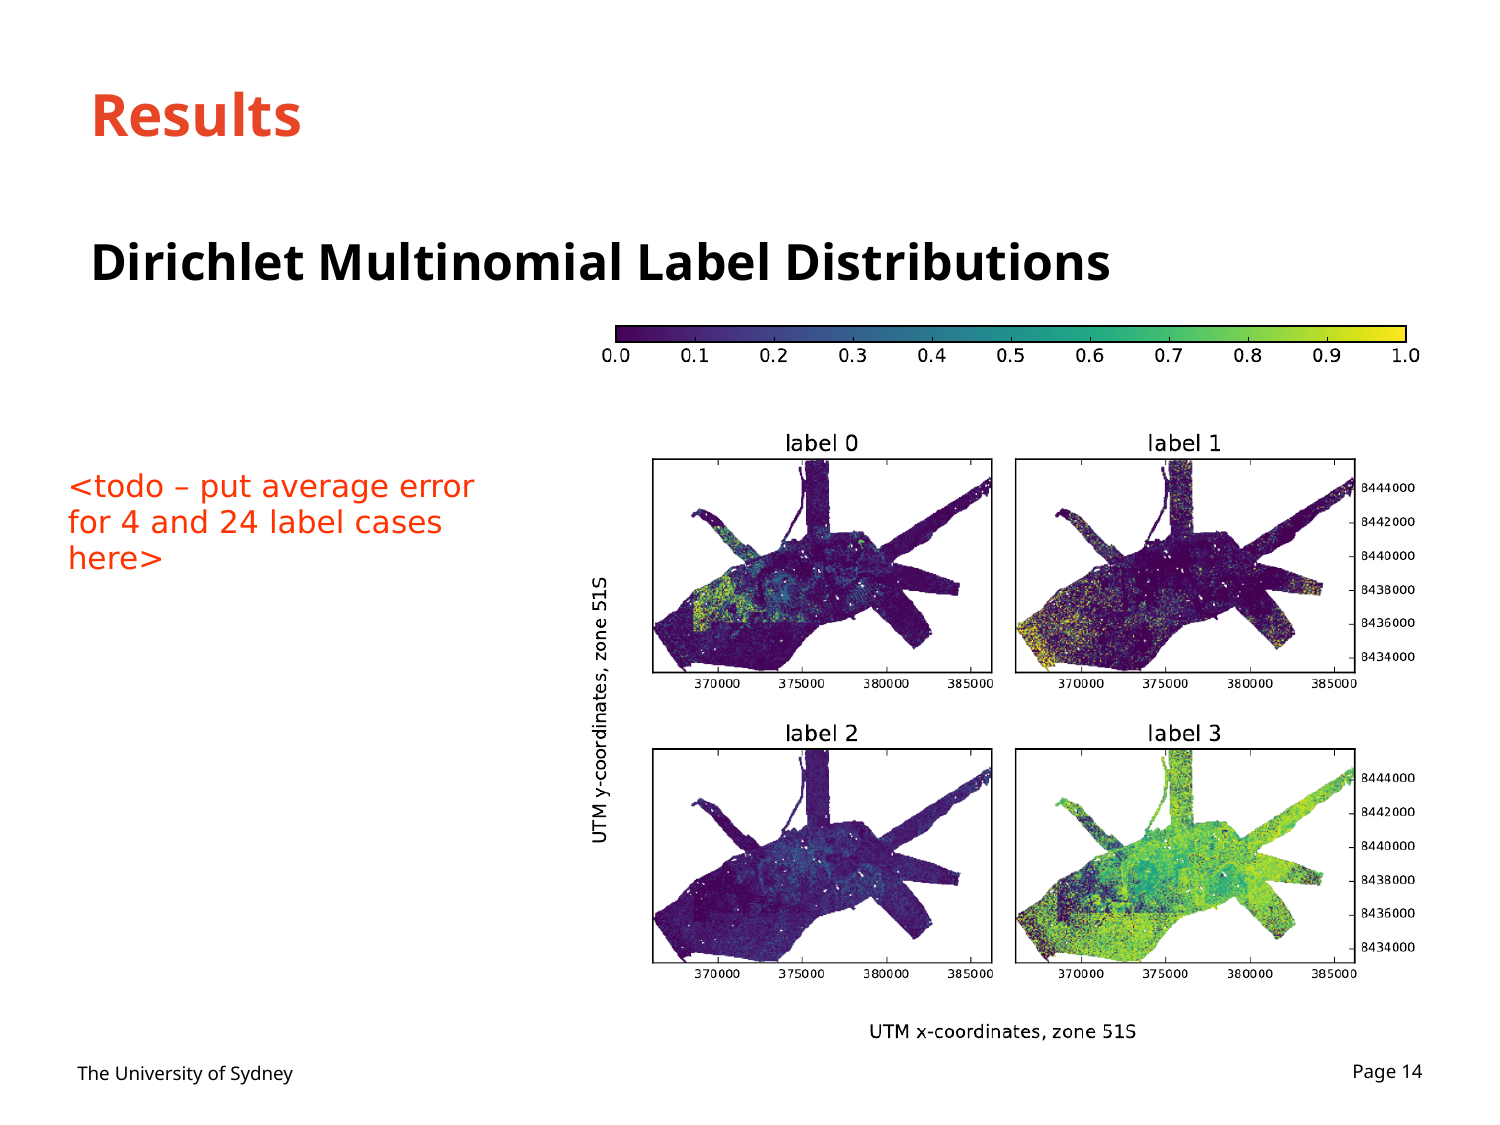

# Results
Dirichlet Multinomial Label Distributions
<todo – put average error for 4 and 24 label cases here>